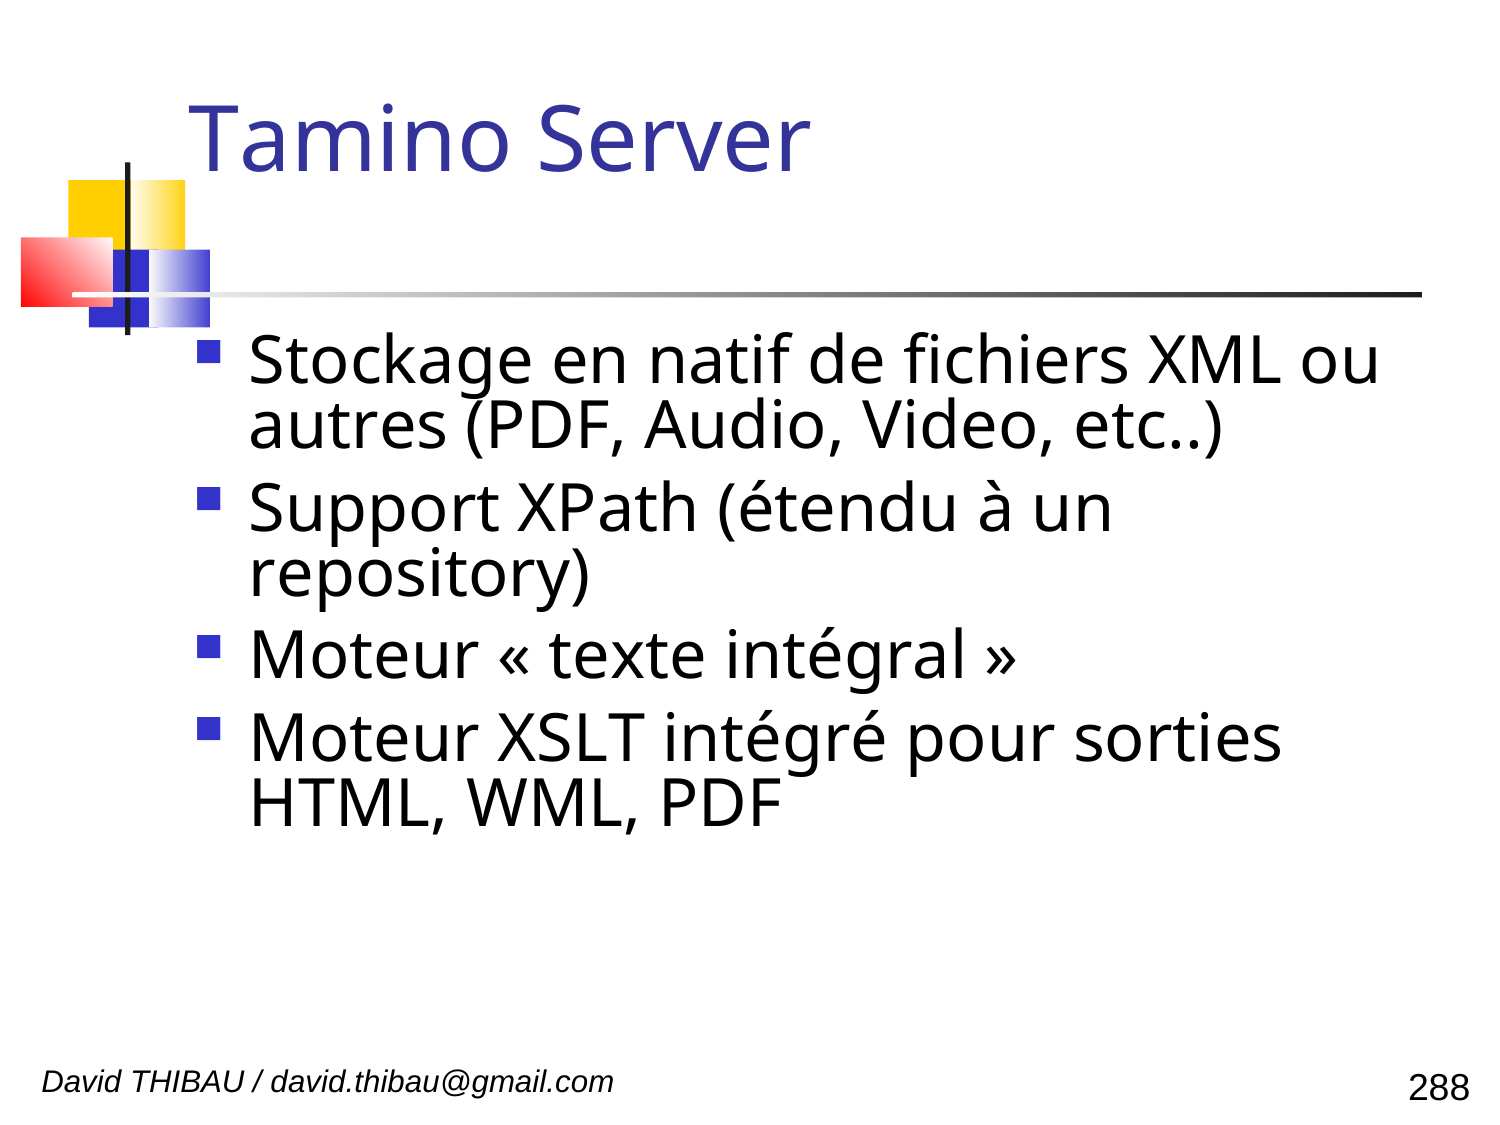

# Tamino Server
Stockage en natif de fichiers XML ou autres (PDF, Audio, Video, etc..)
Support XPath (étendu à un repository)
Moteur « texte intégral »
Moteur XSLT intégré pour sorties HTML, WML, PDF